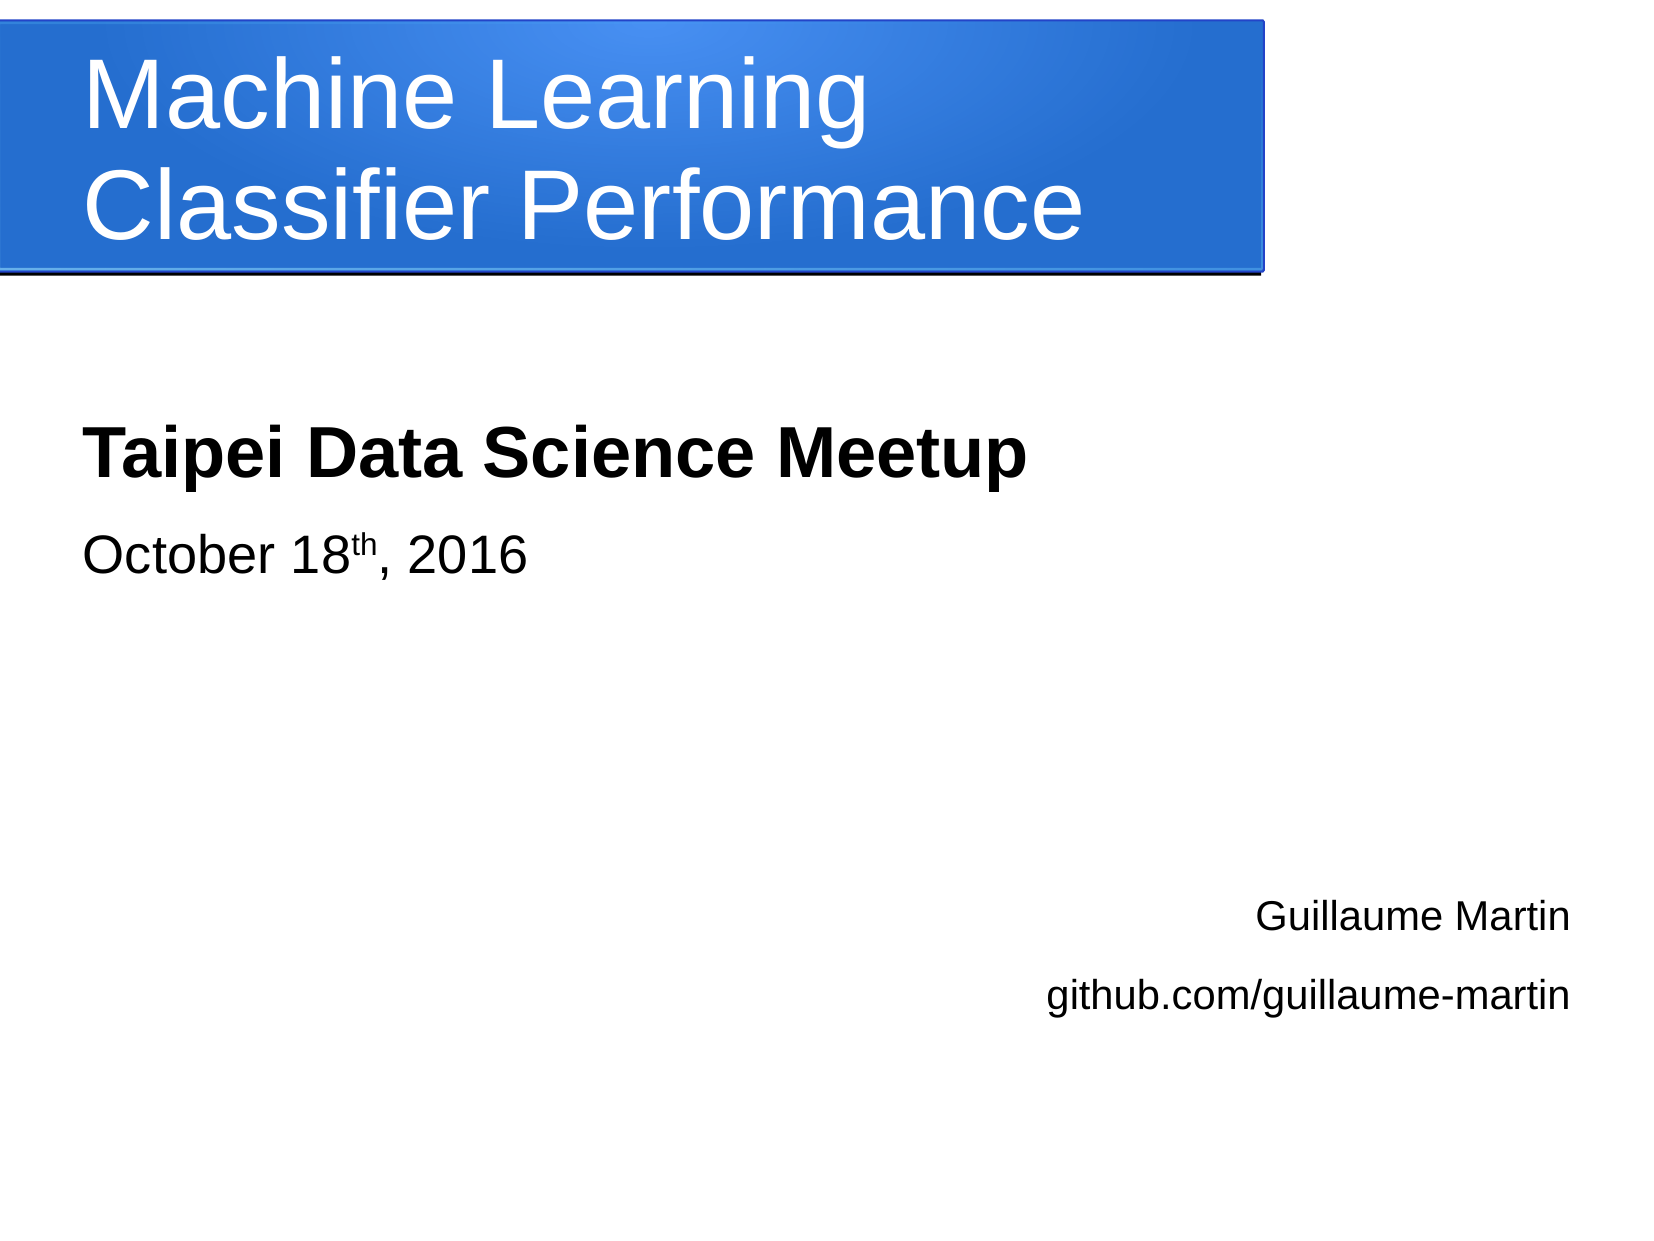

# Machine Learning Classifier Performance
Taipei Data Science Meetup
October 18th, 2016
Guillaume Martin
github.com/guillaume-martin